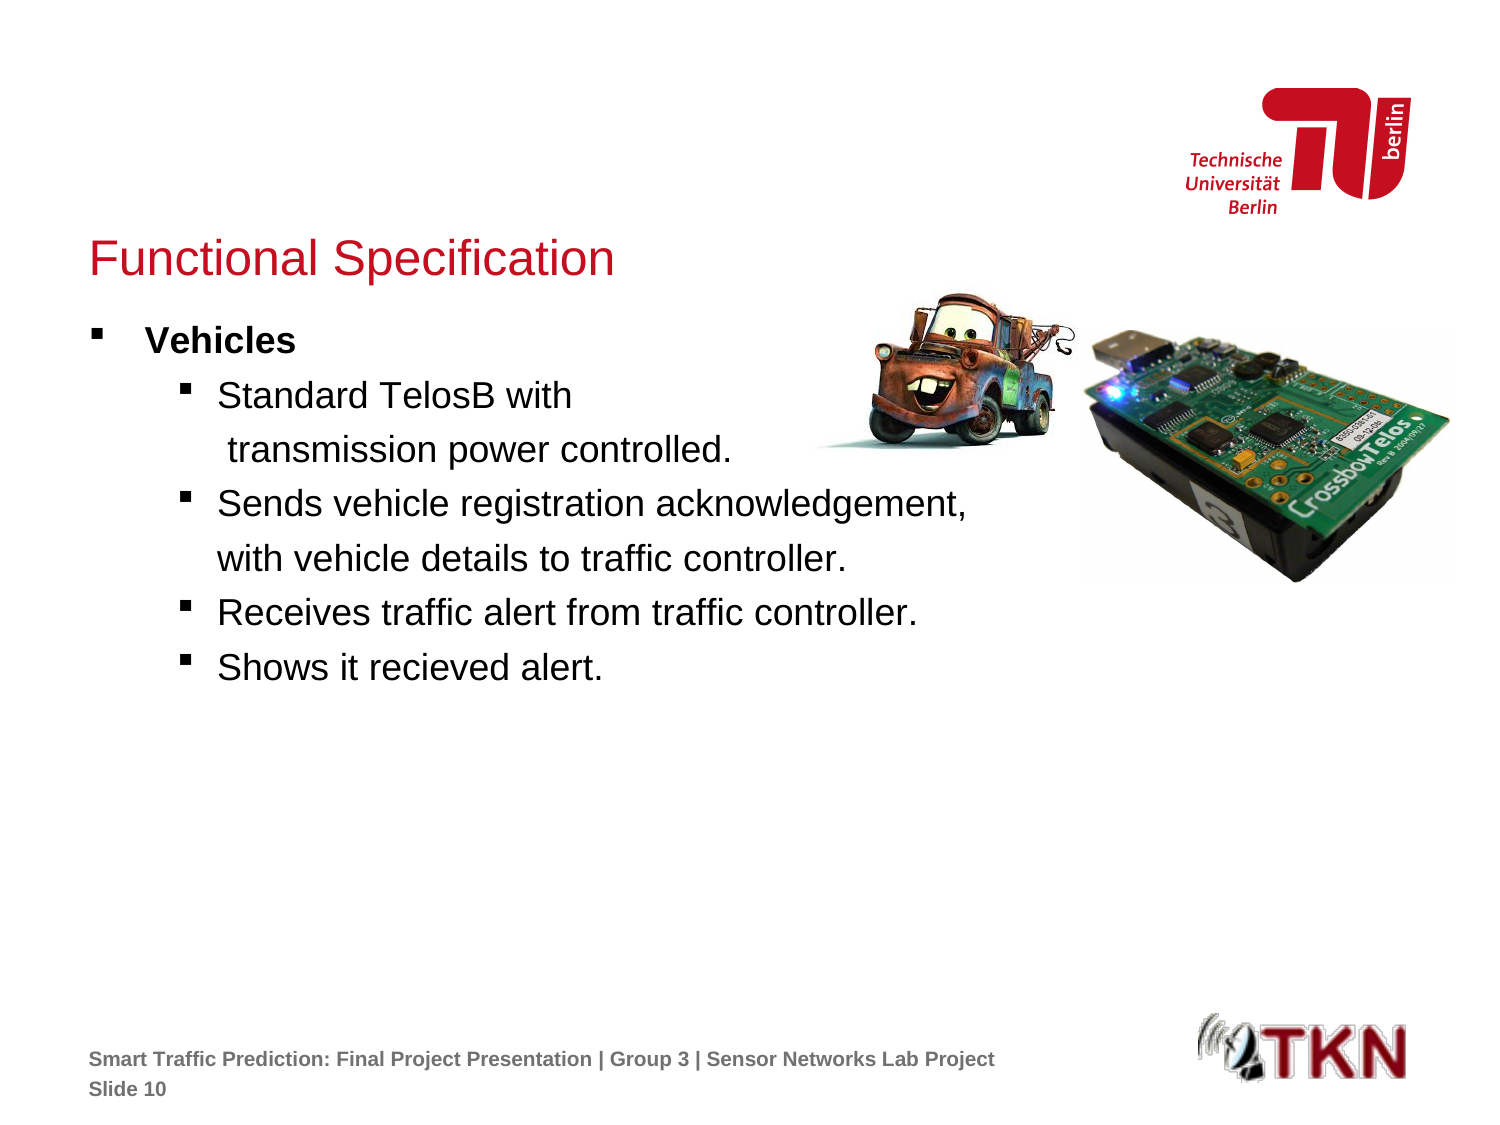

# Functional Specification
Vehicles
Standard TelosB with
 transmission power controlled.
Sends vehicle registration acknowledgement,
with vehicle details to traffic controller.
Receives traffic alert from traffic controller.
Shows it recieved alert.
Smart Traffic Prediction: Final Project Presentation | Group 3 | Sensor Networks Lab Project
Slide